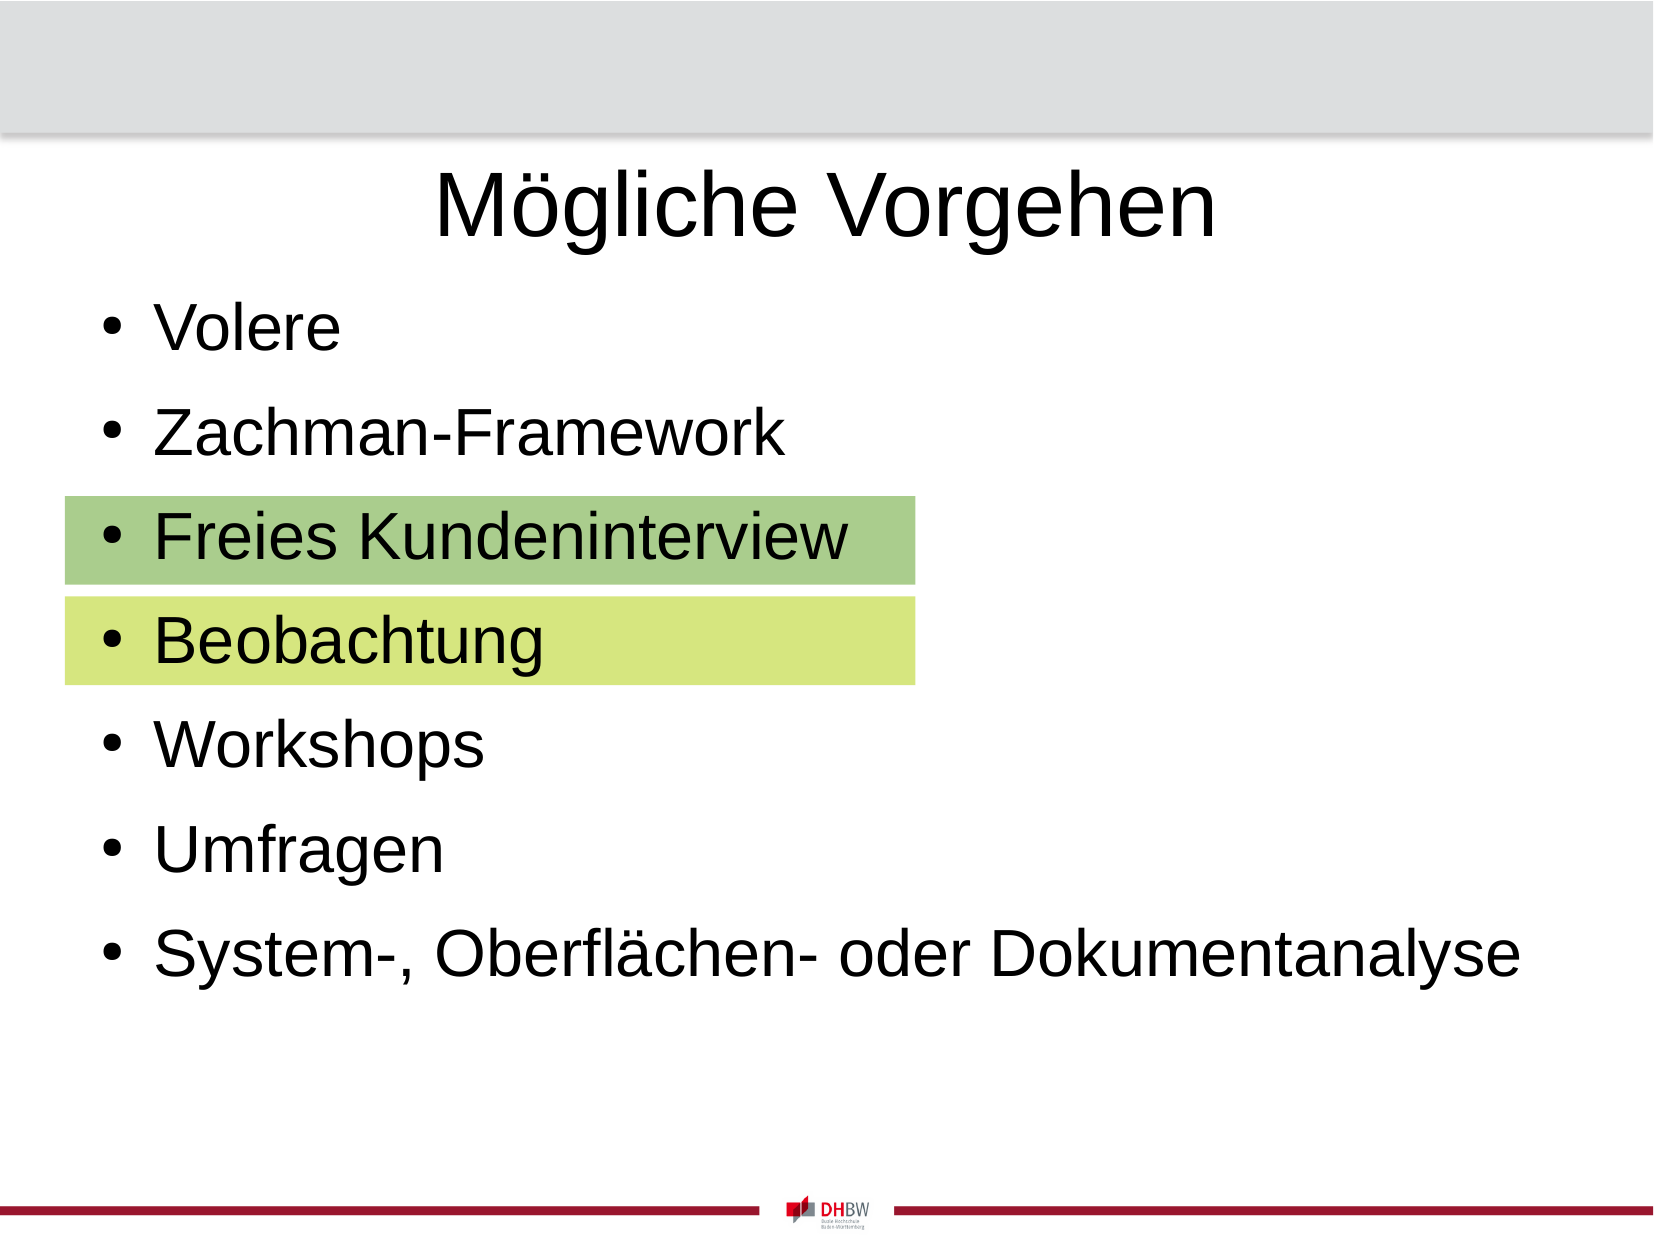

# Mögliche Vorgehen
Volere
Zachman-Framework
Freies Kundeninterview
Beobachtung
Workshops
Umfragen
System-, Oberflächen- oder Dokumentanalyse